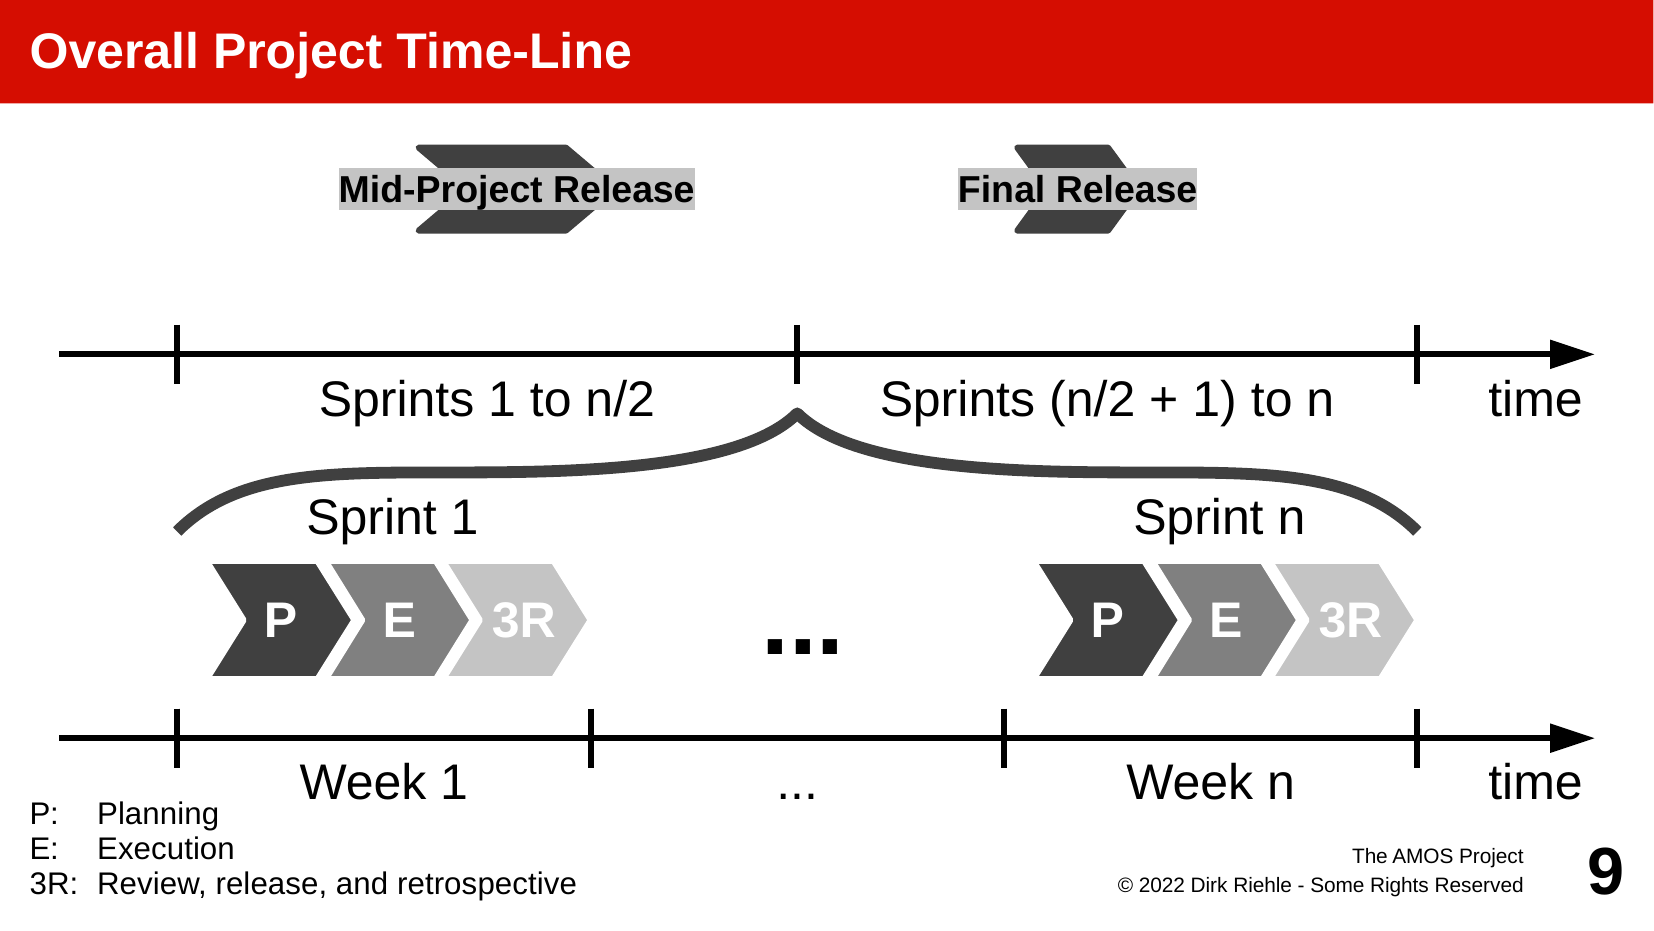

# Overall Project Time-Line
Mid-Project Release
Final Release
Sprints 1 to n/2
Sprints (n/2 + 1) to n
time
Sprint 1
Sprint n
...
P
E
 3R
P
E
 3R
Week 1
...
Week n
time
P:	 Planning
E:	 Execution
3R:	 Review, release, and retrospective
The AMOS Project
9
© 2022 Dirk Riehle - Some Rights Reserved